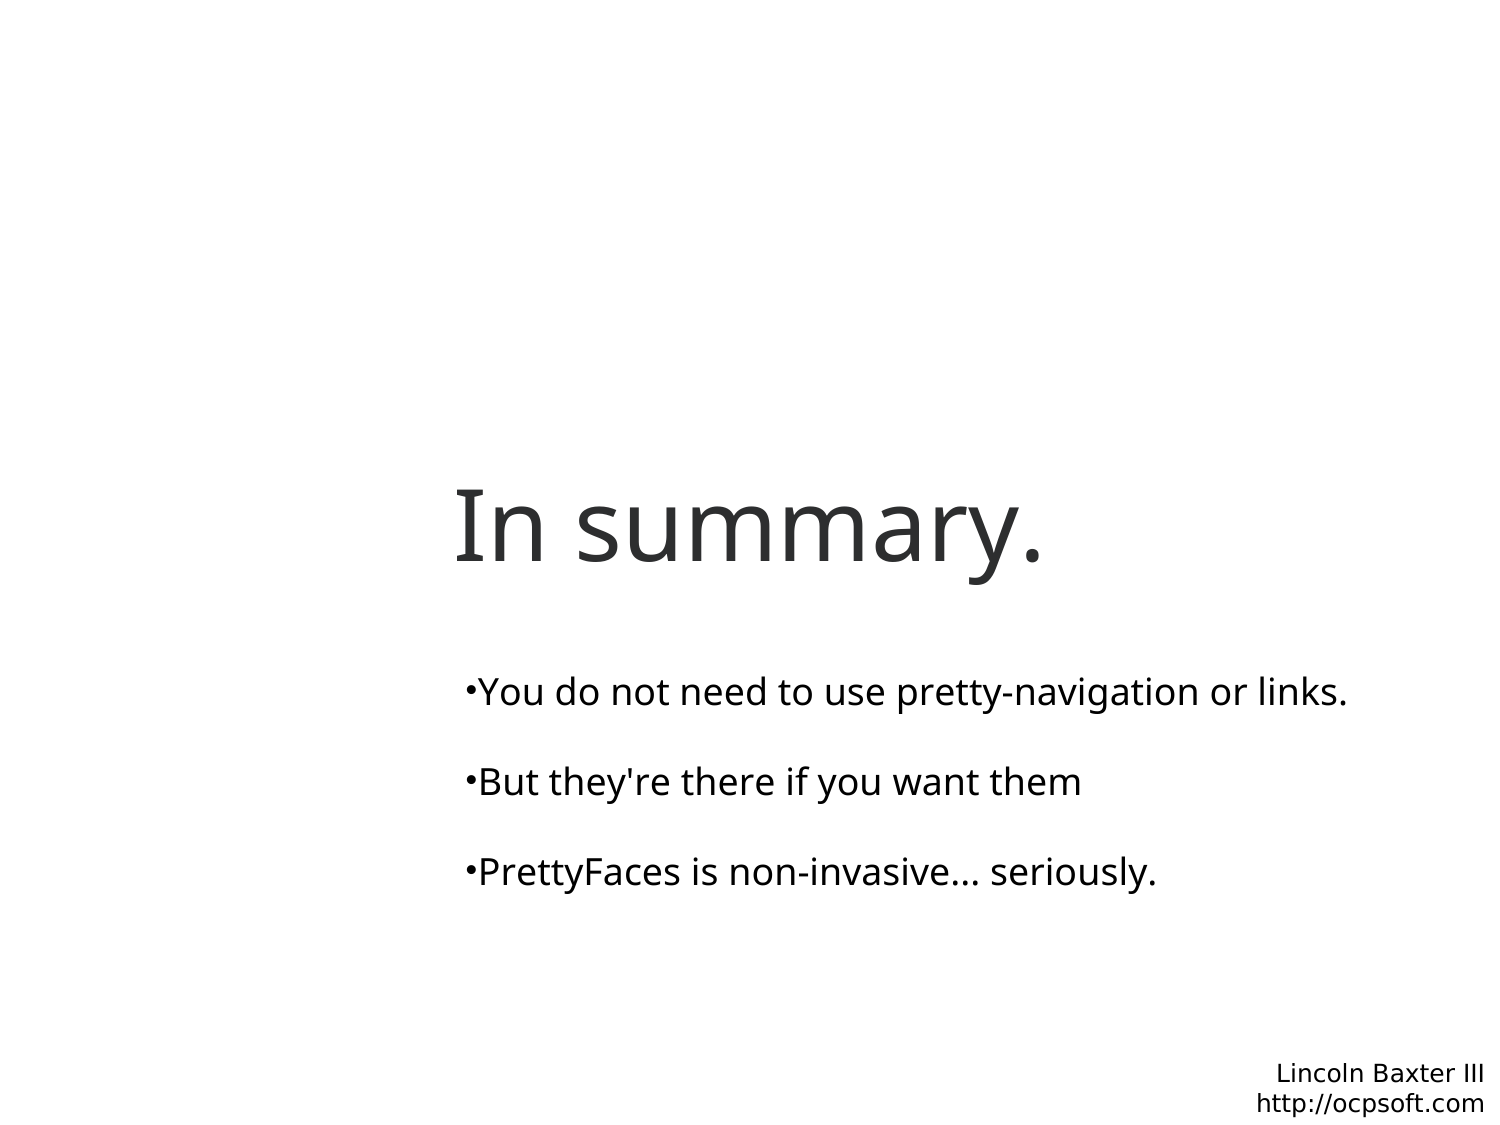

# In summary.
You do not need to use pretty-navigation or links.
But they're there if you want them
PrettyFaces is non-invasive... seriously.